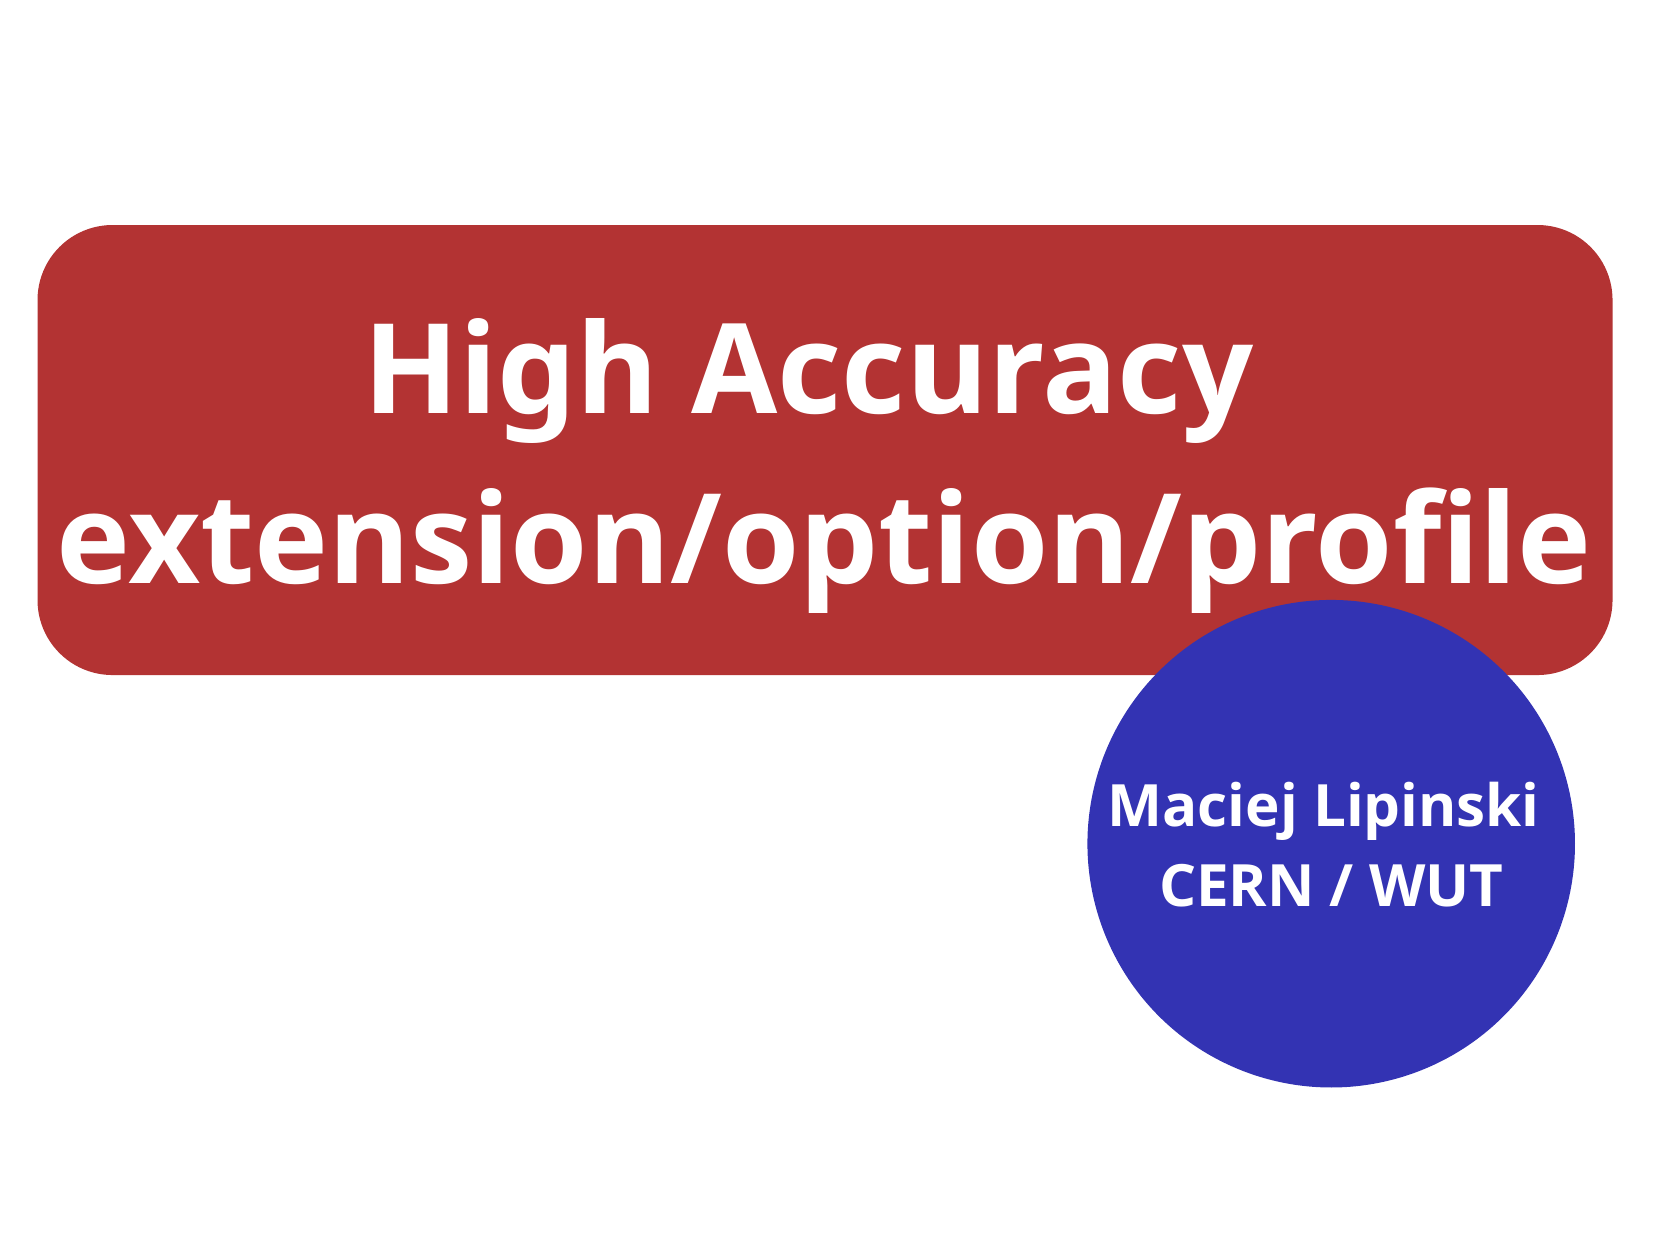

High Accuracy
extension/option/profile
Maciej Lipinski
CERN / WUT